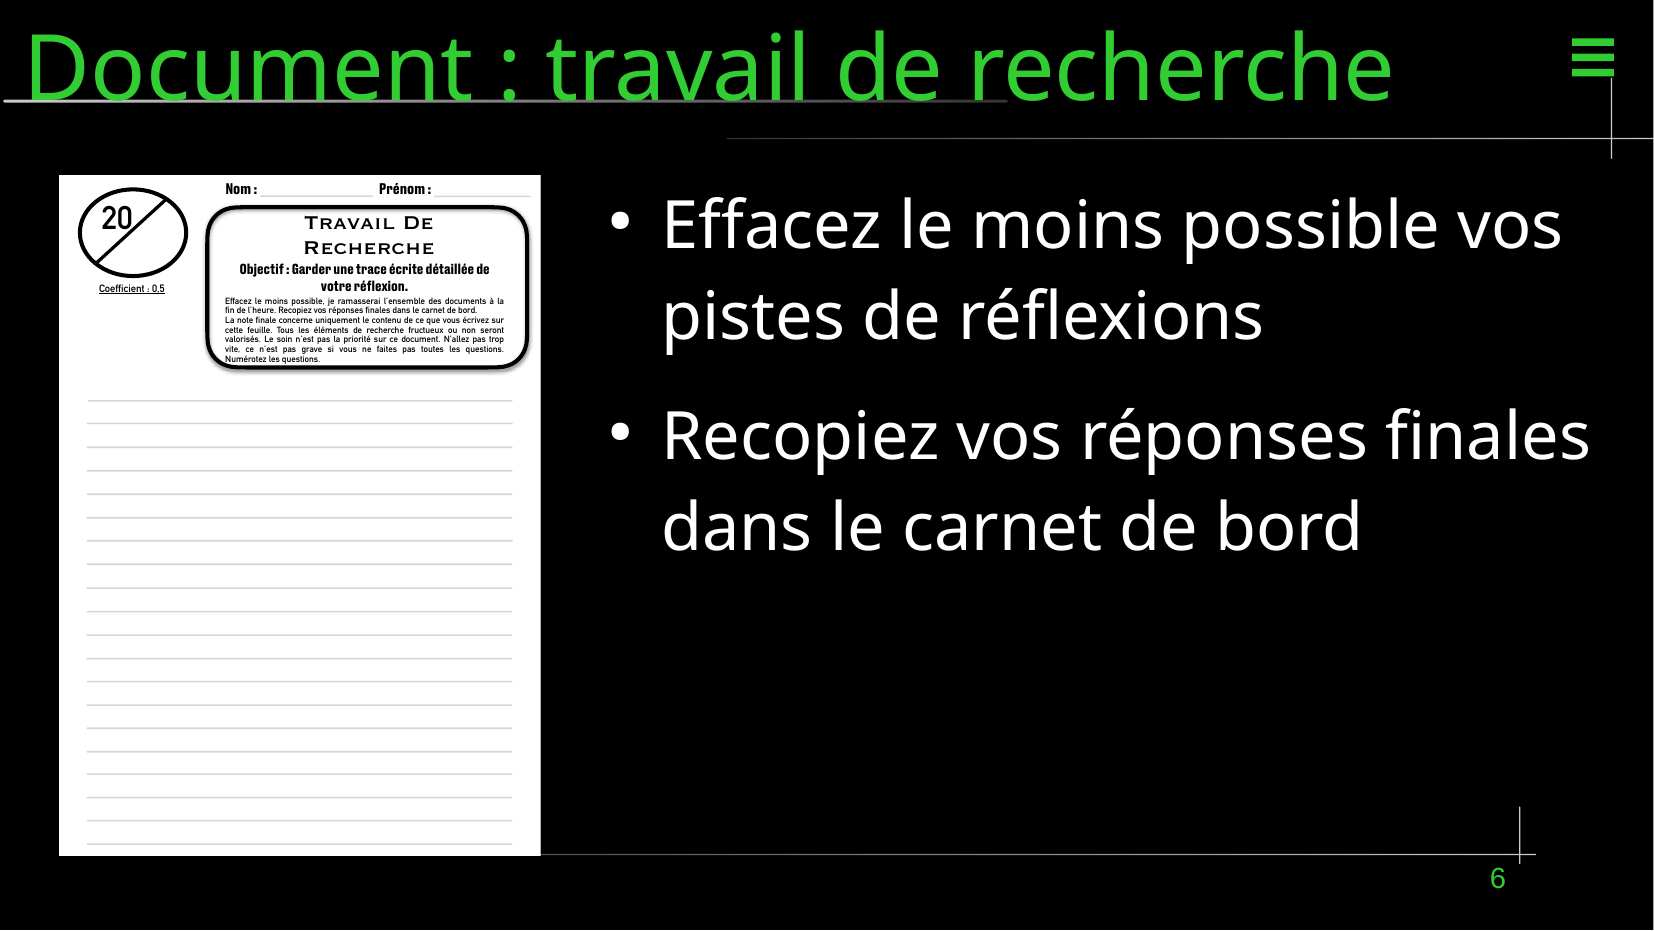

# Document : travail de recherche
Effacez le moins possible vos pistes de réflexions
Recopiez vos réponses finales dans le carnet de bord
6